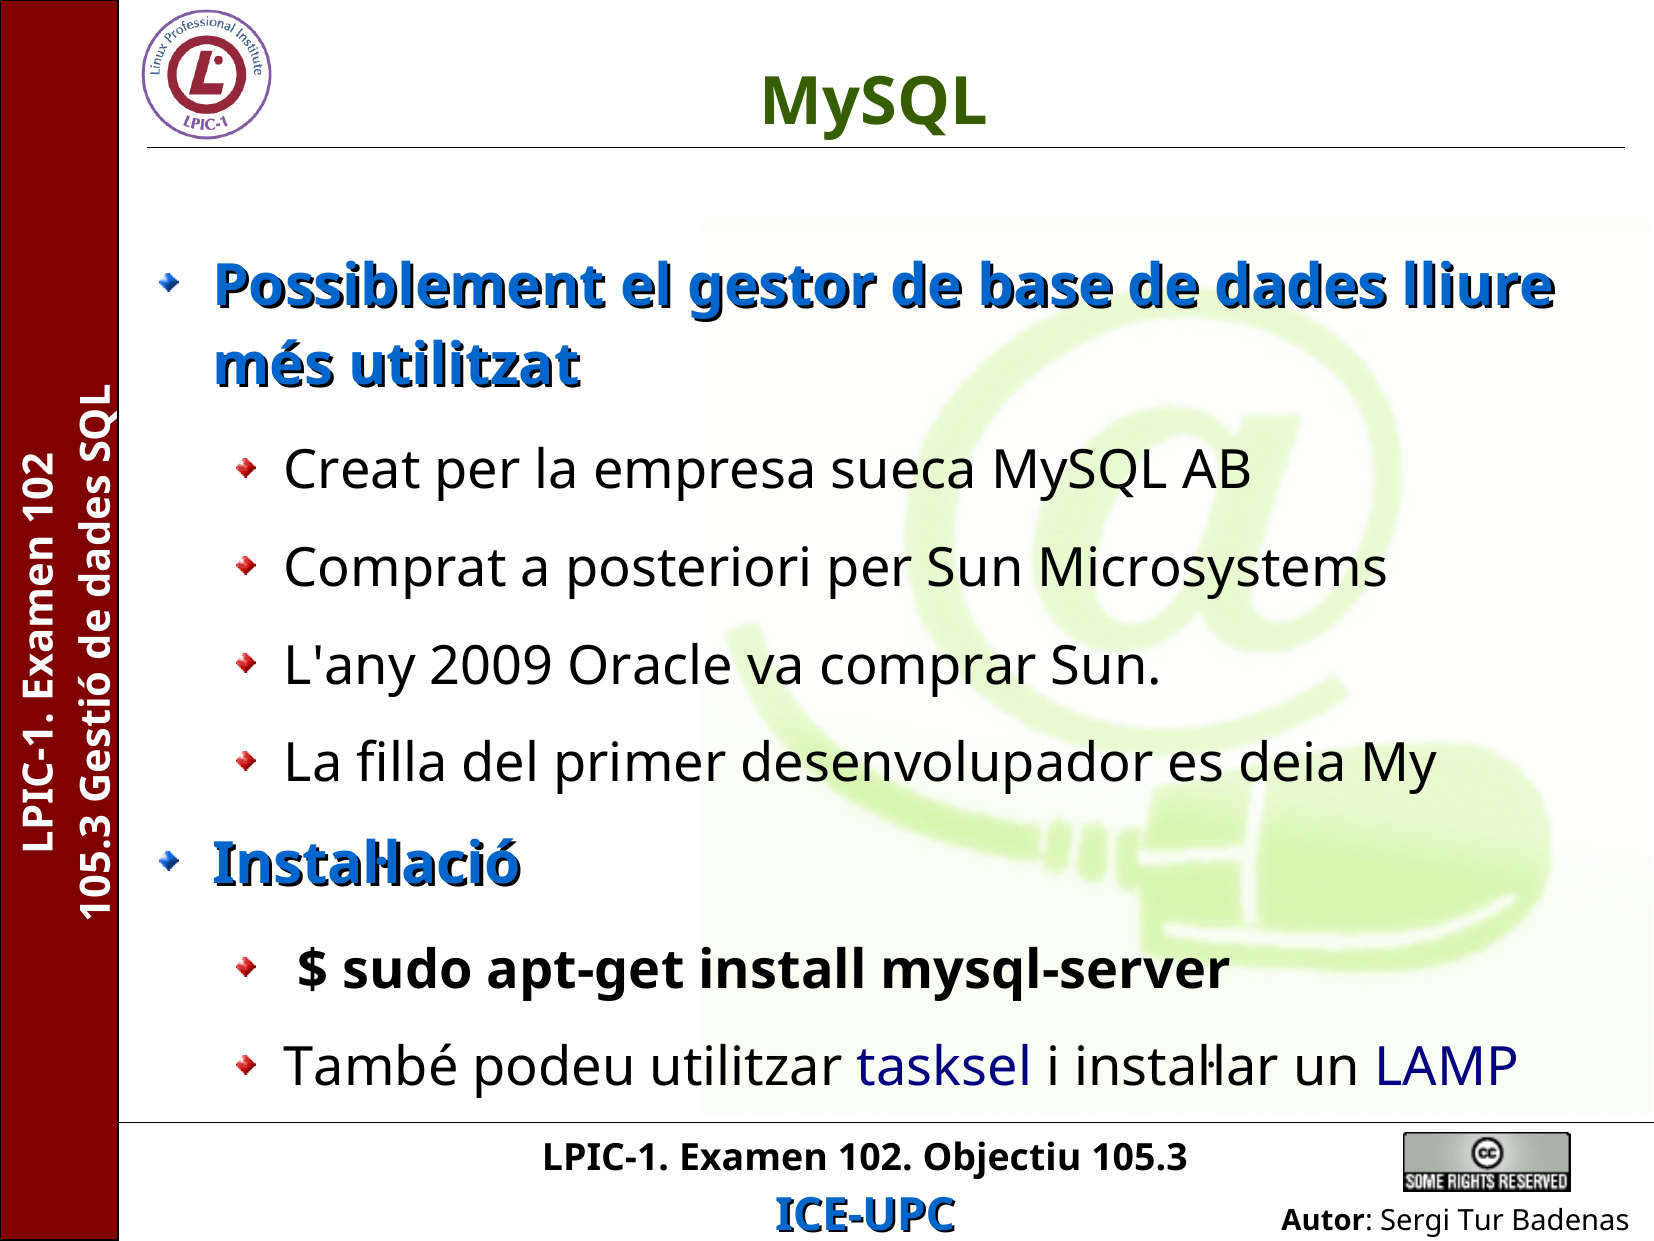

# MySQL
Possiblement el gestor de base de dades lliure més utilitzat
Creat per la empresa sueca MySQL AB
Comprat a posteriori per Sun Microsystems
L'any 2009 Oracle va comprar Sun.
La filla del primer desenvolupador es deia My
Instal·lació
 $ sudo apt-get install mysql-server
També podeu utilitzar tasksel i instal·lar un LAMP